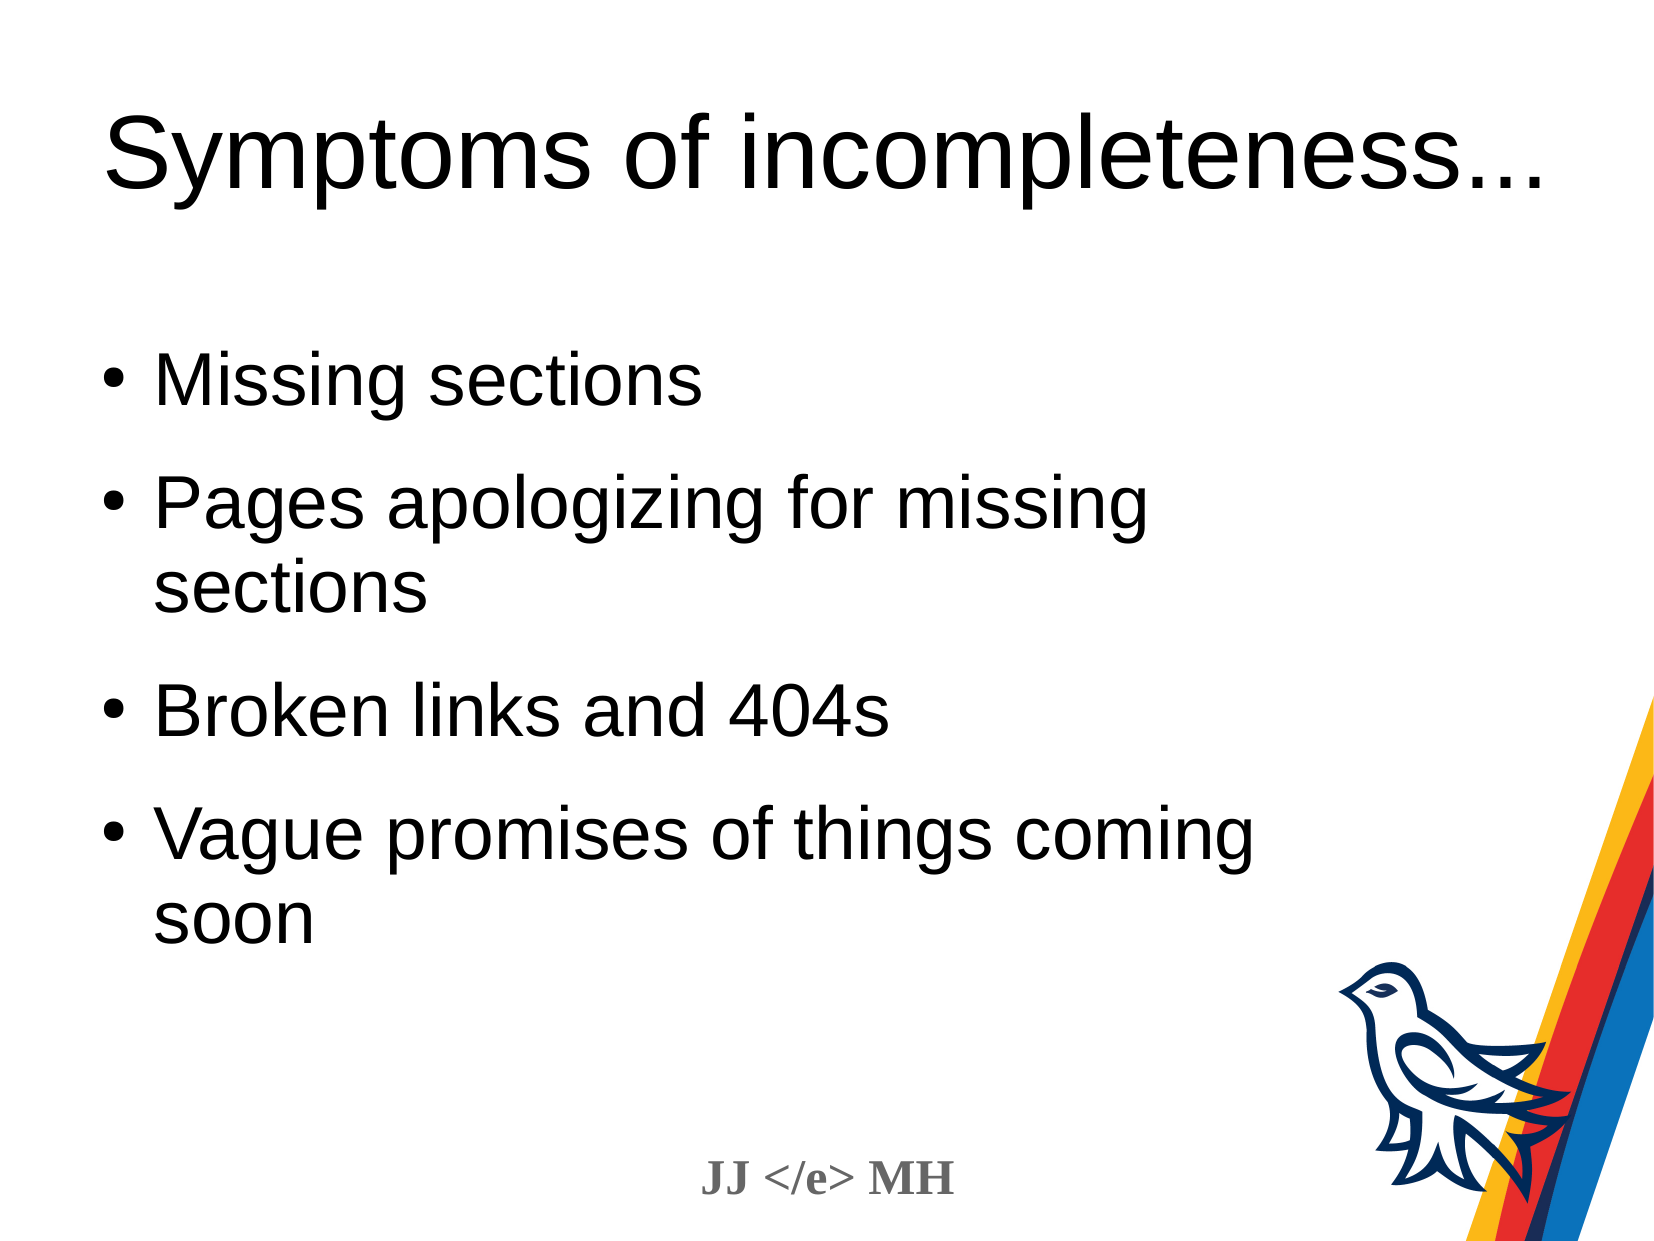

# Symptoms of incompleteness...
Missing sections
Pages apologizing for missing sections
Broken links and 404s
Vague promises of things coming soon